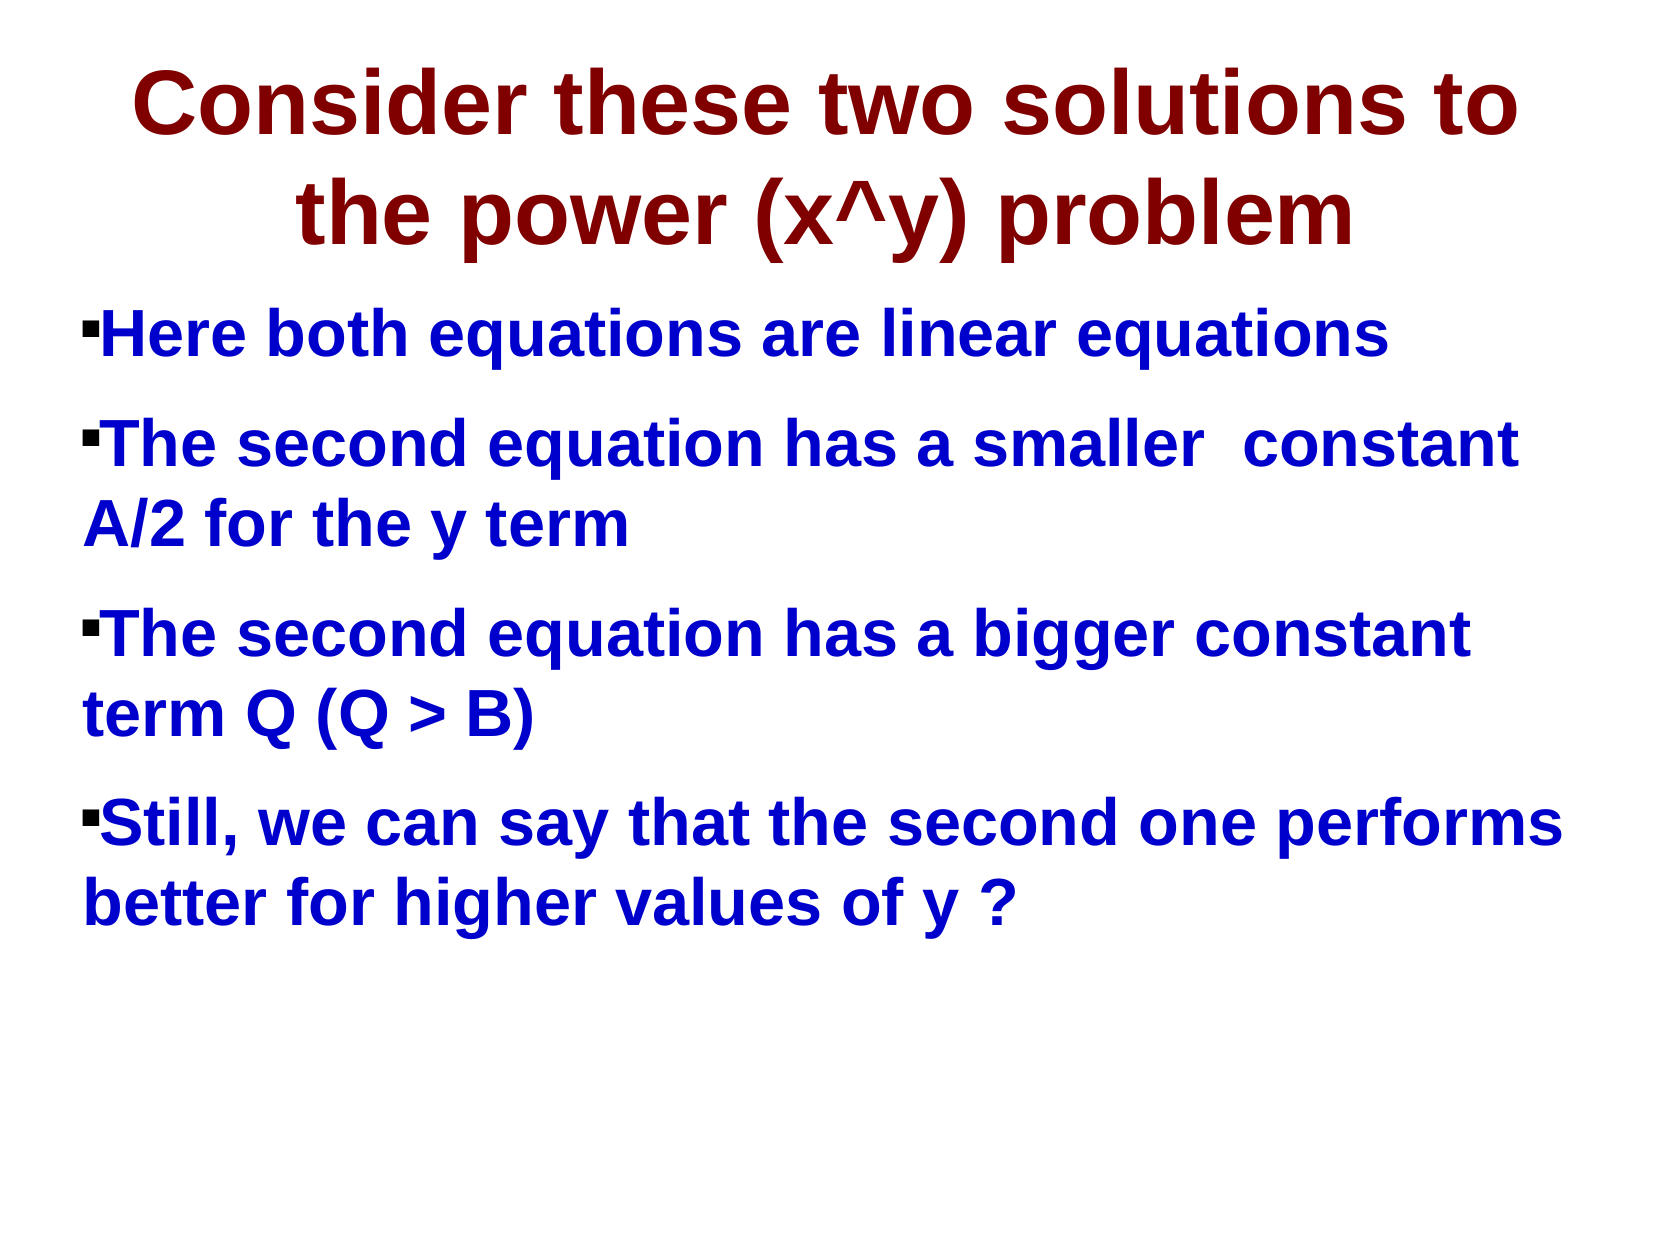

# Consider these two solutions to the power (x^y) problem
Here both equations are linear equations
The second equation has a smaller constant A/2 for the y term
The second equation has a bigger constant term Q (Q > B)
Still, we can say that the second one performs better for higher values of y ?